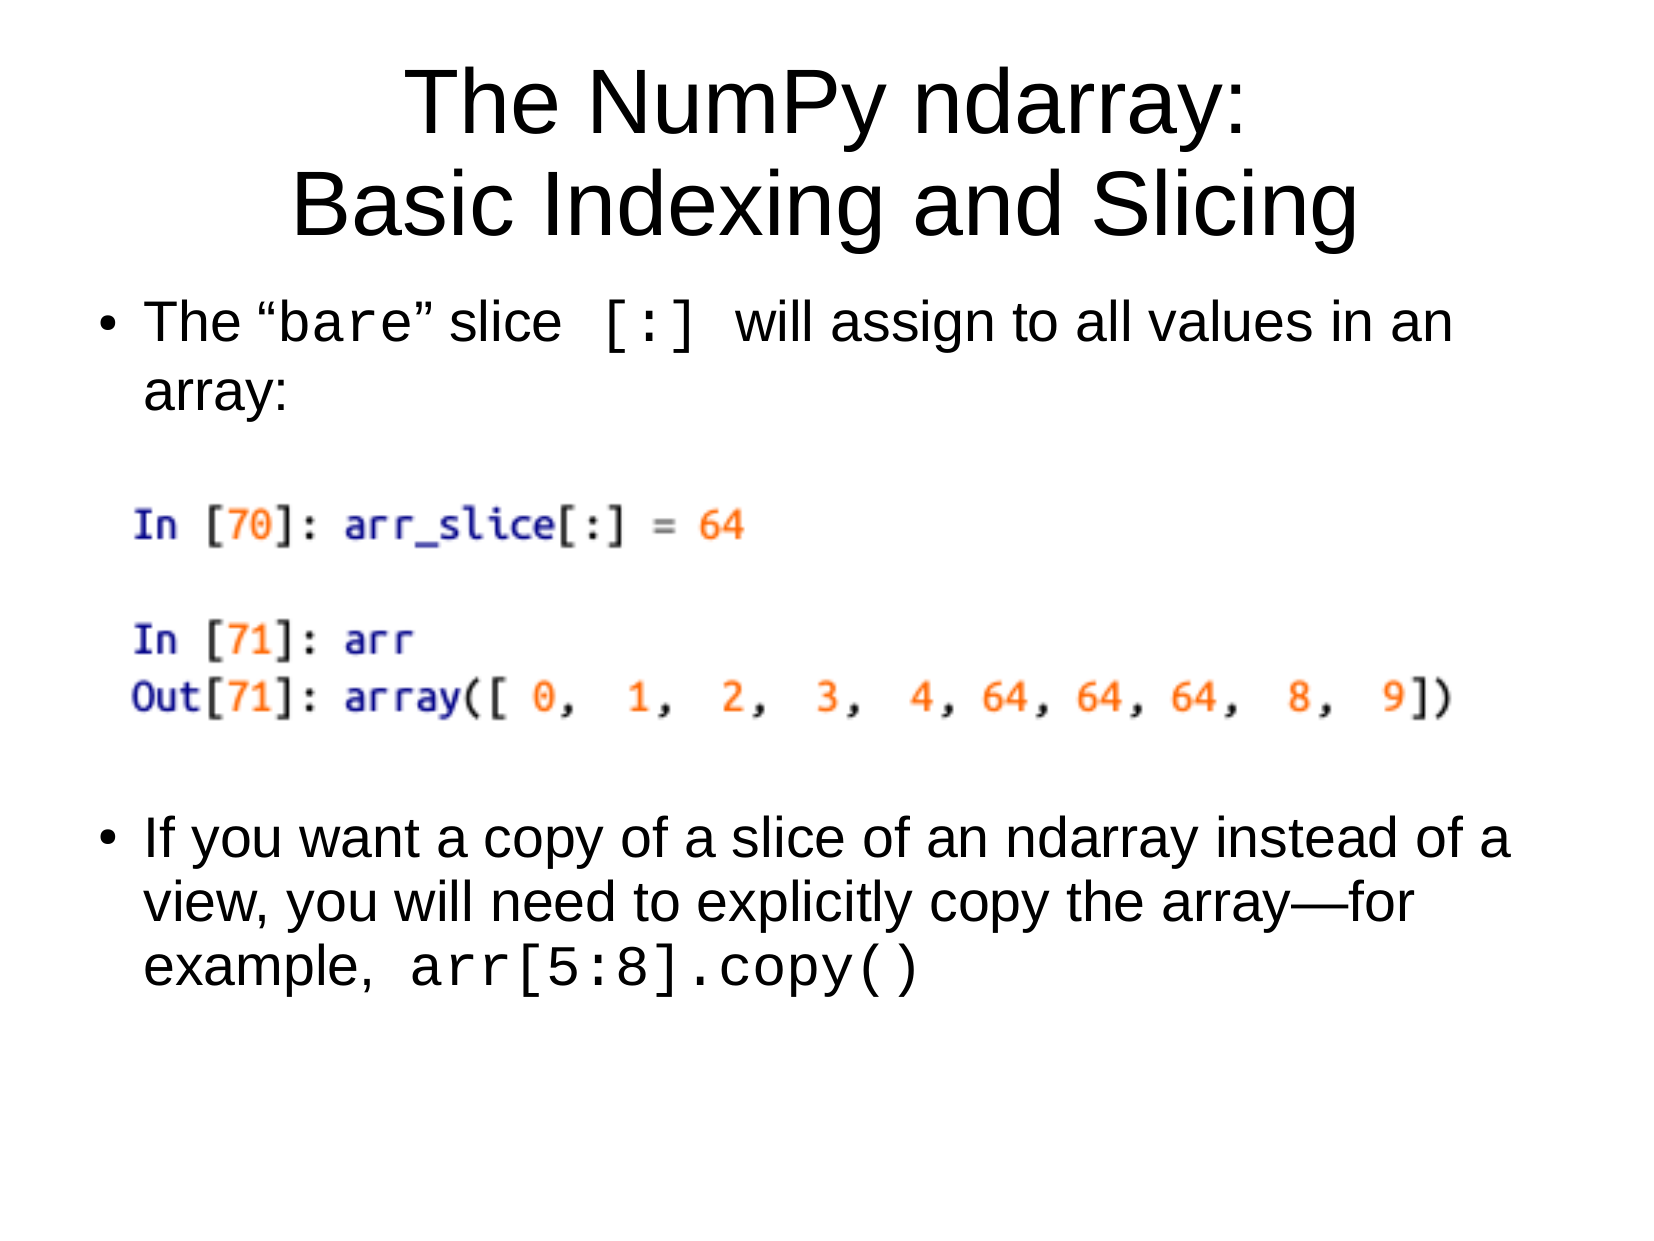

# The NumPy ndarray: Basic Indexing and Slicing
The “bare” slice [:] will assign to all values in an array:
If you want a copy of a slice of an ndarray instead of a view, you will need to explicitly copy the array—for example, arr[5:8].copy()